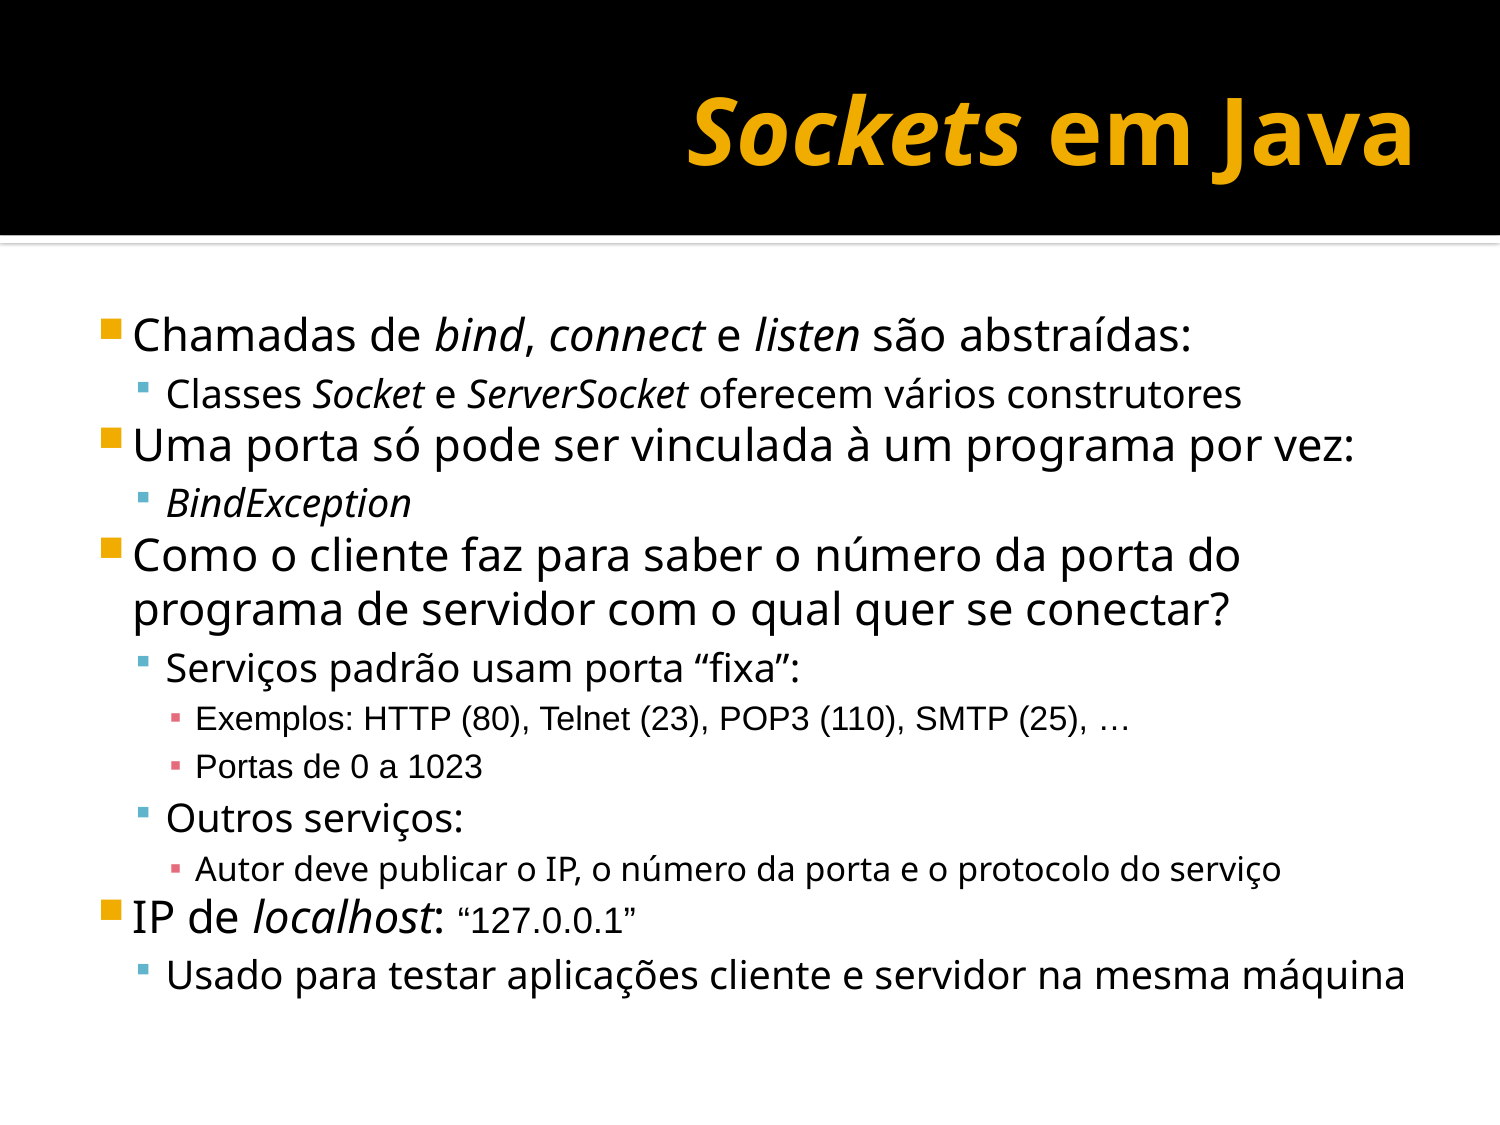

# Sockets em Java
Chamadas de bind, connect e listen são abstraídas:
Classes Socket e ServerSocket oferecem vários construtores
Uma porta só pode ser vinculada à um programa por vez:
BindException
Como o cliente faz para saber o número da porta do programa de servidor com o qual quer se conectar?
Serviços padrão usam porta “fixa”:
Exemplos: HTTP (80), Telnet (23), POP3 (110), SMTP (25), …
Portas de 0 a 1023
Outros serviços:
Autor deve publicar o IP, o número da porta e o protocolo do serviço
IP de localhost: “127.0.0.1”
Usado para testar aplicações cliente e servidor na mesma máquina